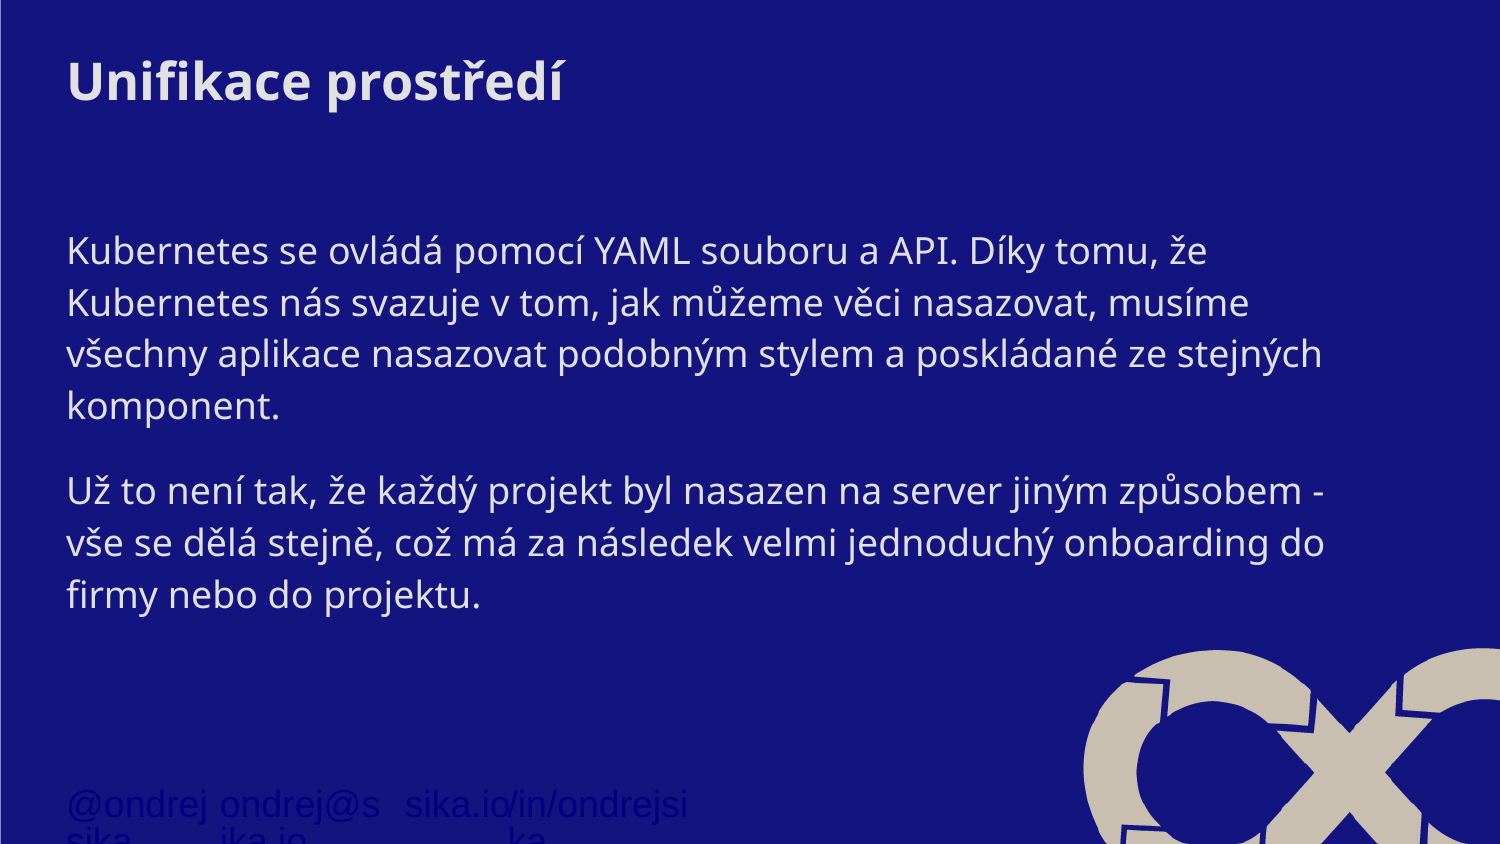

# Unifikace prostředí
Kubernetes se ovládá pomocí YAML souboru a API. Díky tomu, že Kubernetes nás svazuje v tom, jak můžeme věci nasazovat, musíme všechny aplikace nasazovat podobným stylem a poskládané ze stejných komponent.
Už to není tak, že každý projekt byl nasazen na server jiným způsobem - vše se dělá stejně, což má za následek velmi jednoduchý onboarding do firmy nebo do projektu.